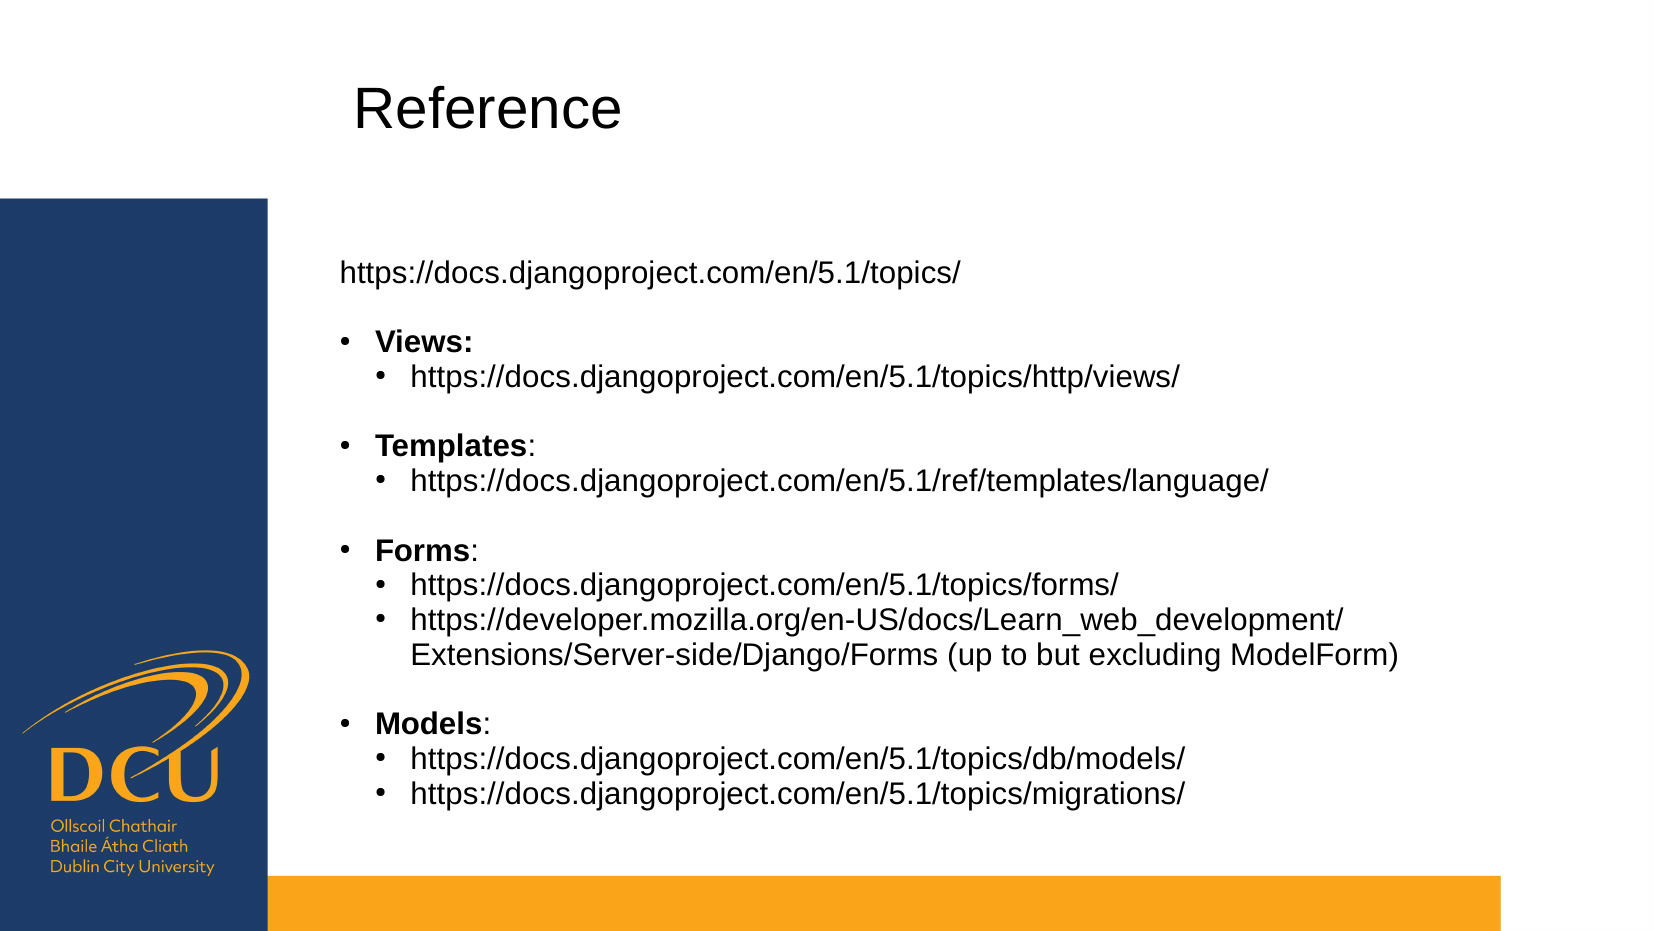

Reference
https://docs.djangoproject.com/en/5.1/topics/
Views:
https://docs.djangoproject.com/en/5.1/topics/http/views/
Templates:
https://docs.djangoproject.com/en/5.1/ref/templates/language/
Forms:
https://docs.djangoproject.com/en/5.1/topics/forms/
https://developer.mozilla.org/en-US/docs/Learn_web_development/Extensions/Server-side/Django/Forms (up to but excluding ModelForm)
Models:
https://docs.djangoproject.com/en/5.1/topics/db/models/
https://docs.djangoproject.com/en/5.1/topics/migrations/